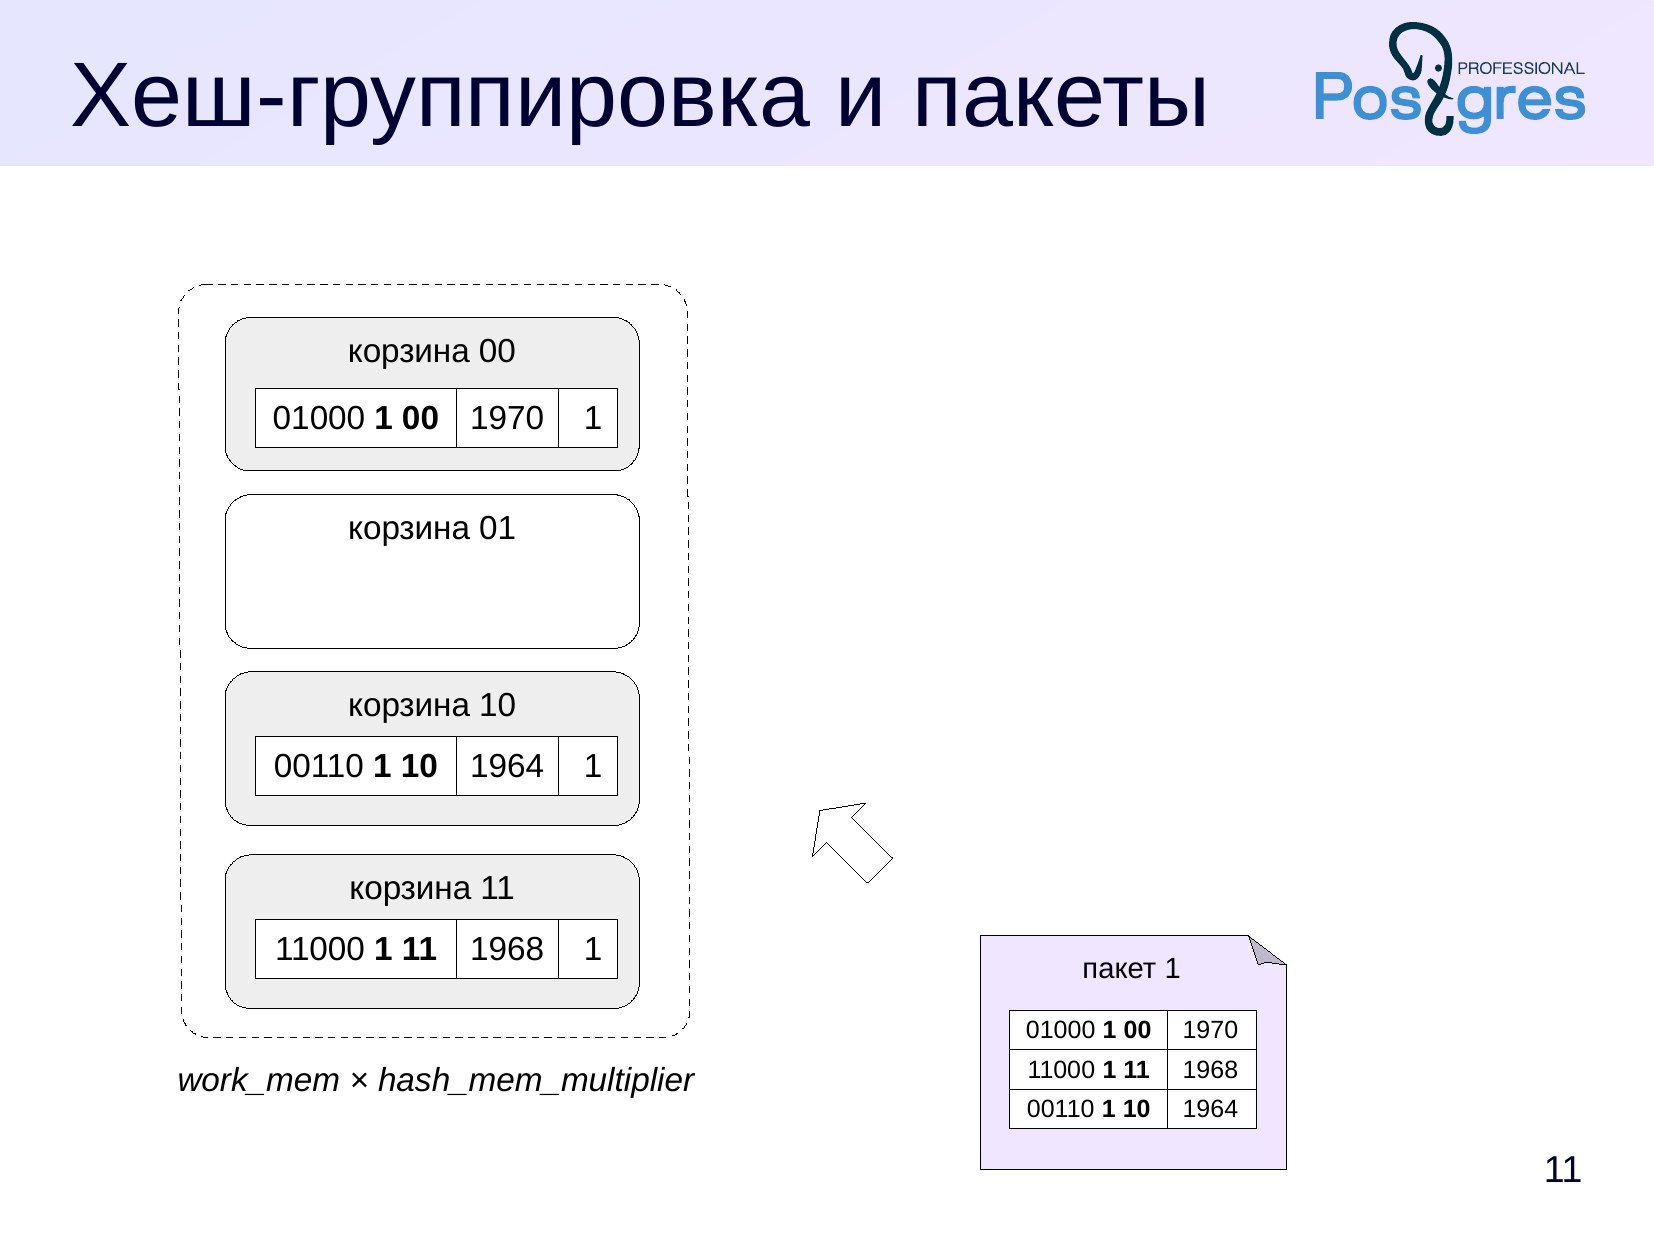

# Хеш-группировка и пакеты
корзина 00
01000 1 00
1970
1
корзина 01
корзина 10
00110 1 10
1964
1
корзина 11
11000 1 11
1968
1
пакет 1
01000 1 00
1970
11000 1 11
1968
work_mem × hash_mem_multiplier
00110 1 10
1964